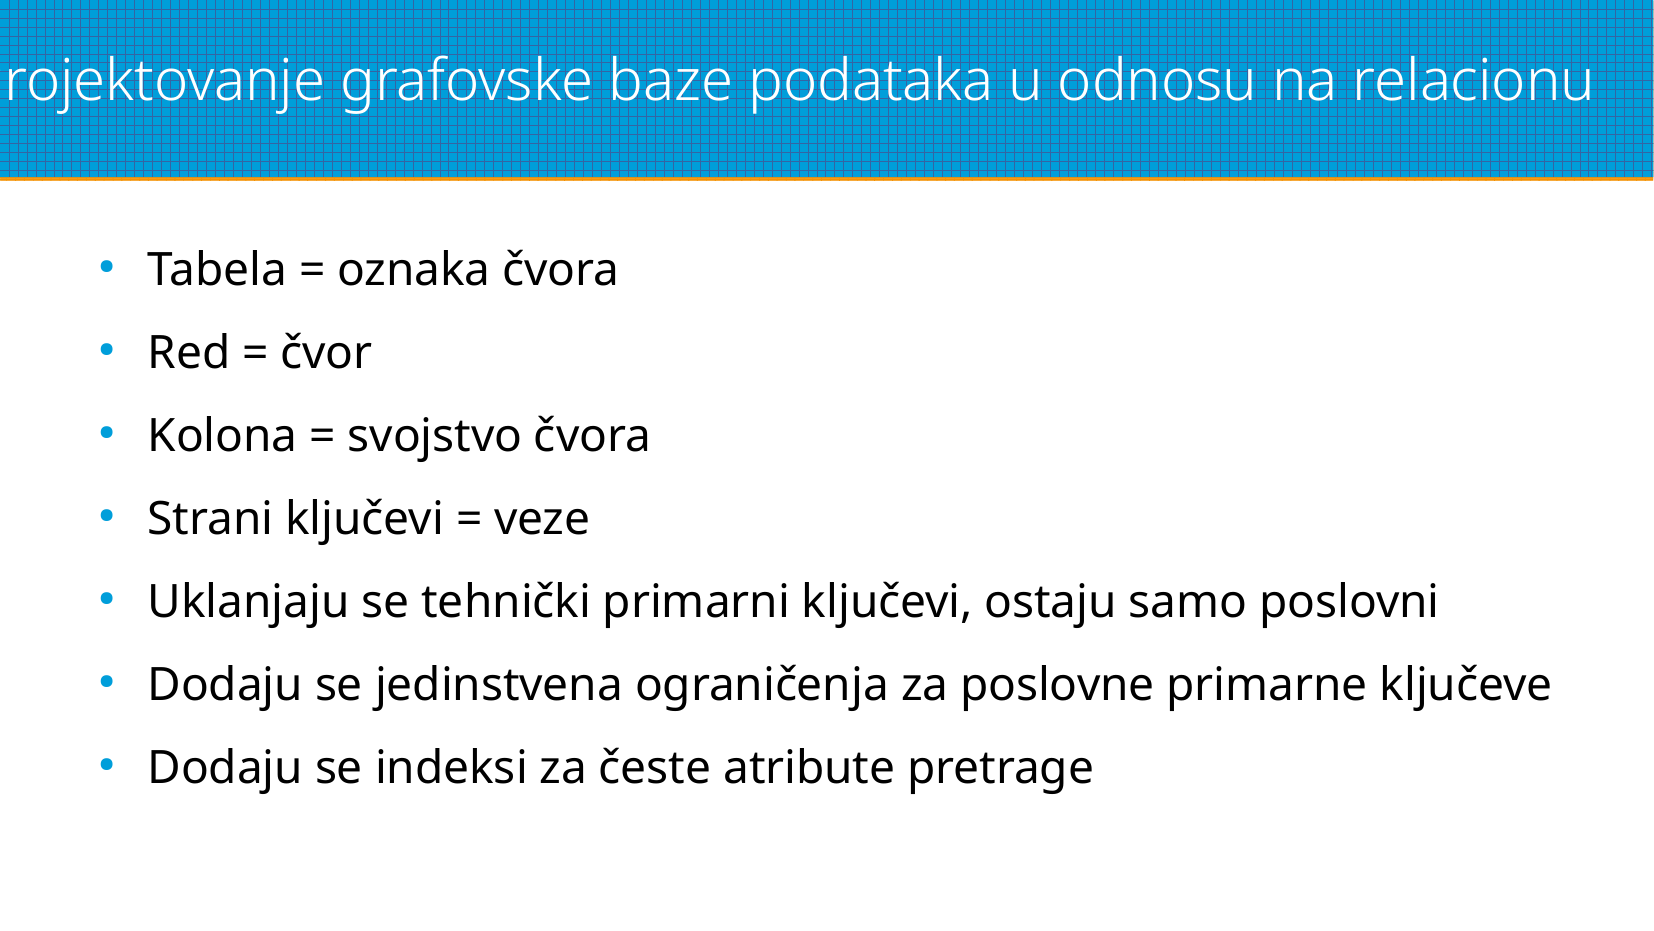

# Projektovanje grafovske baze podataka u odnosu na relacionu
Tabela = oznaka čvora
Red = čvor
Kolona = svojstvo čvora
Strani ključevi = veze
Uklanjaju se tehnički primarni ključevi, ostaju samo poslovni
Dodaju se jedinstvena ograničenja za poslovne primarne ključeve
Dodaju se indeksi za česte atribute pretrage